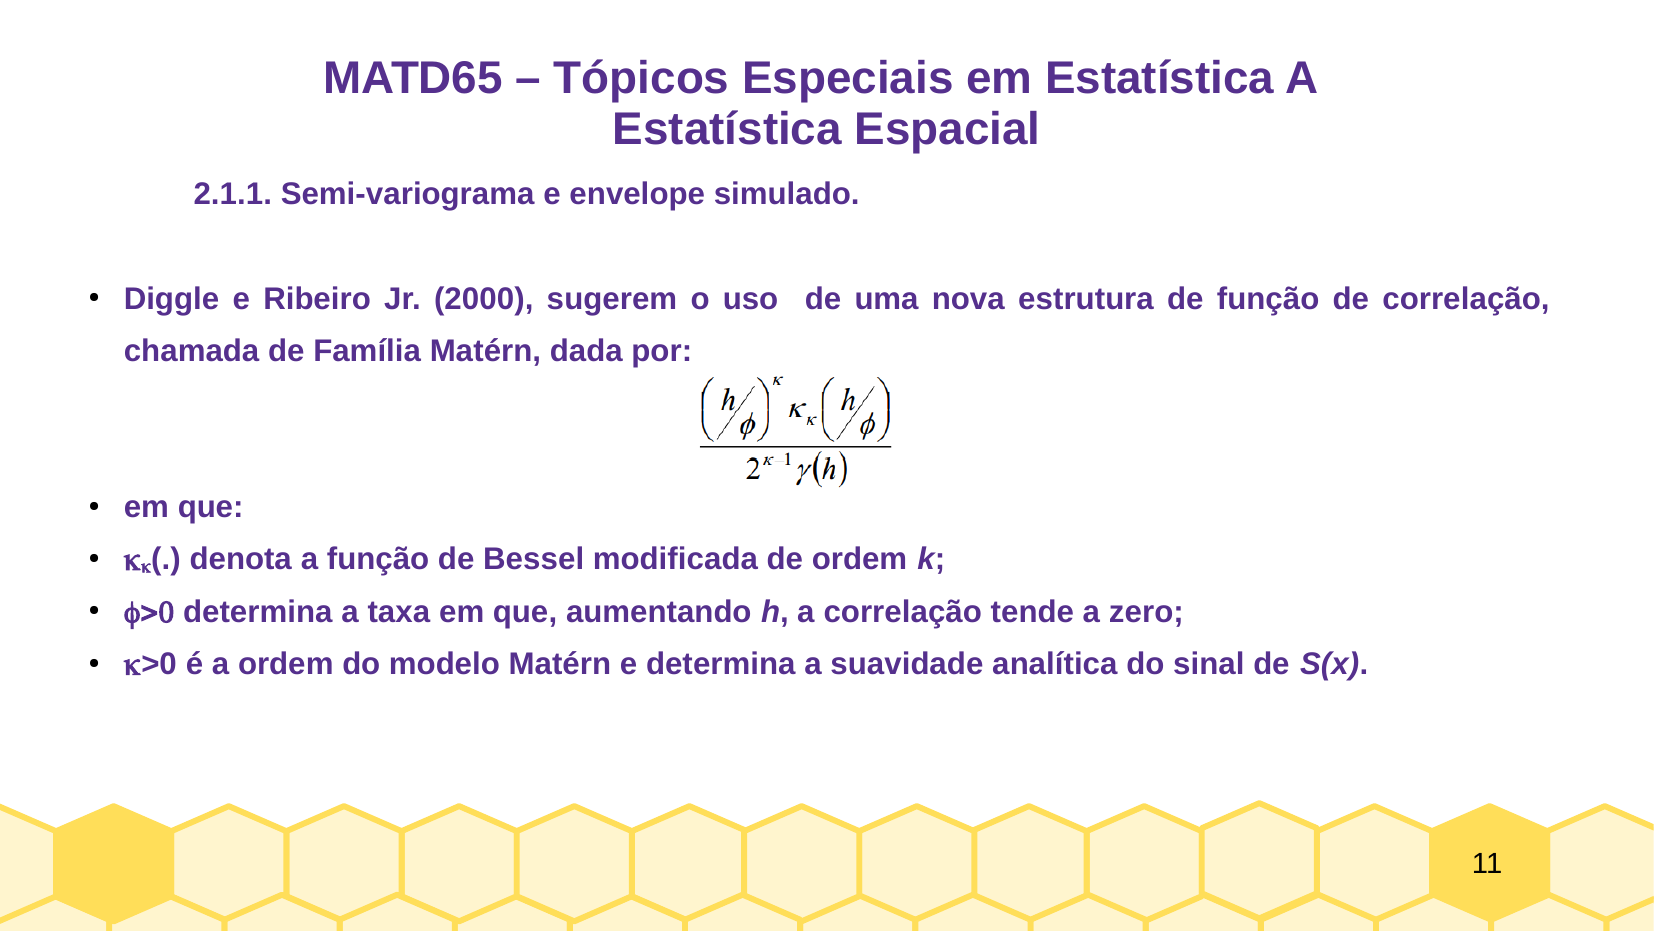

# MATD65 – Tópicos Especiais em Estatística A Estatística Espacial
 2.1.1. Semi-variograma e envelope simulado.
Diggle e Ribeiro Jr. (2000), sugerem o uso de uma nova estrutura de função de correlação, chamada de Família Matérn, dada por:
em que:
k(.) denota a função de Bessel modificada de ordem k;
>0 determina a taxa em que, aumentando h, a correlação tende a zero;
>0 é a ordem do modelo Matérn e determina a suavidade analítica do sinal de S(x).